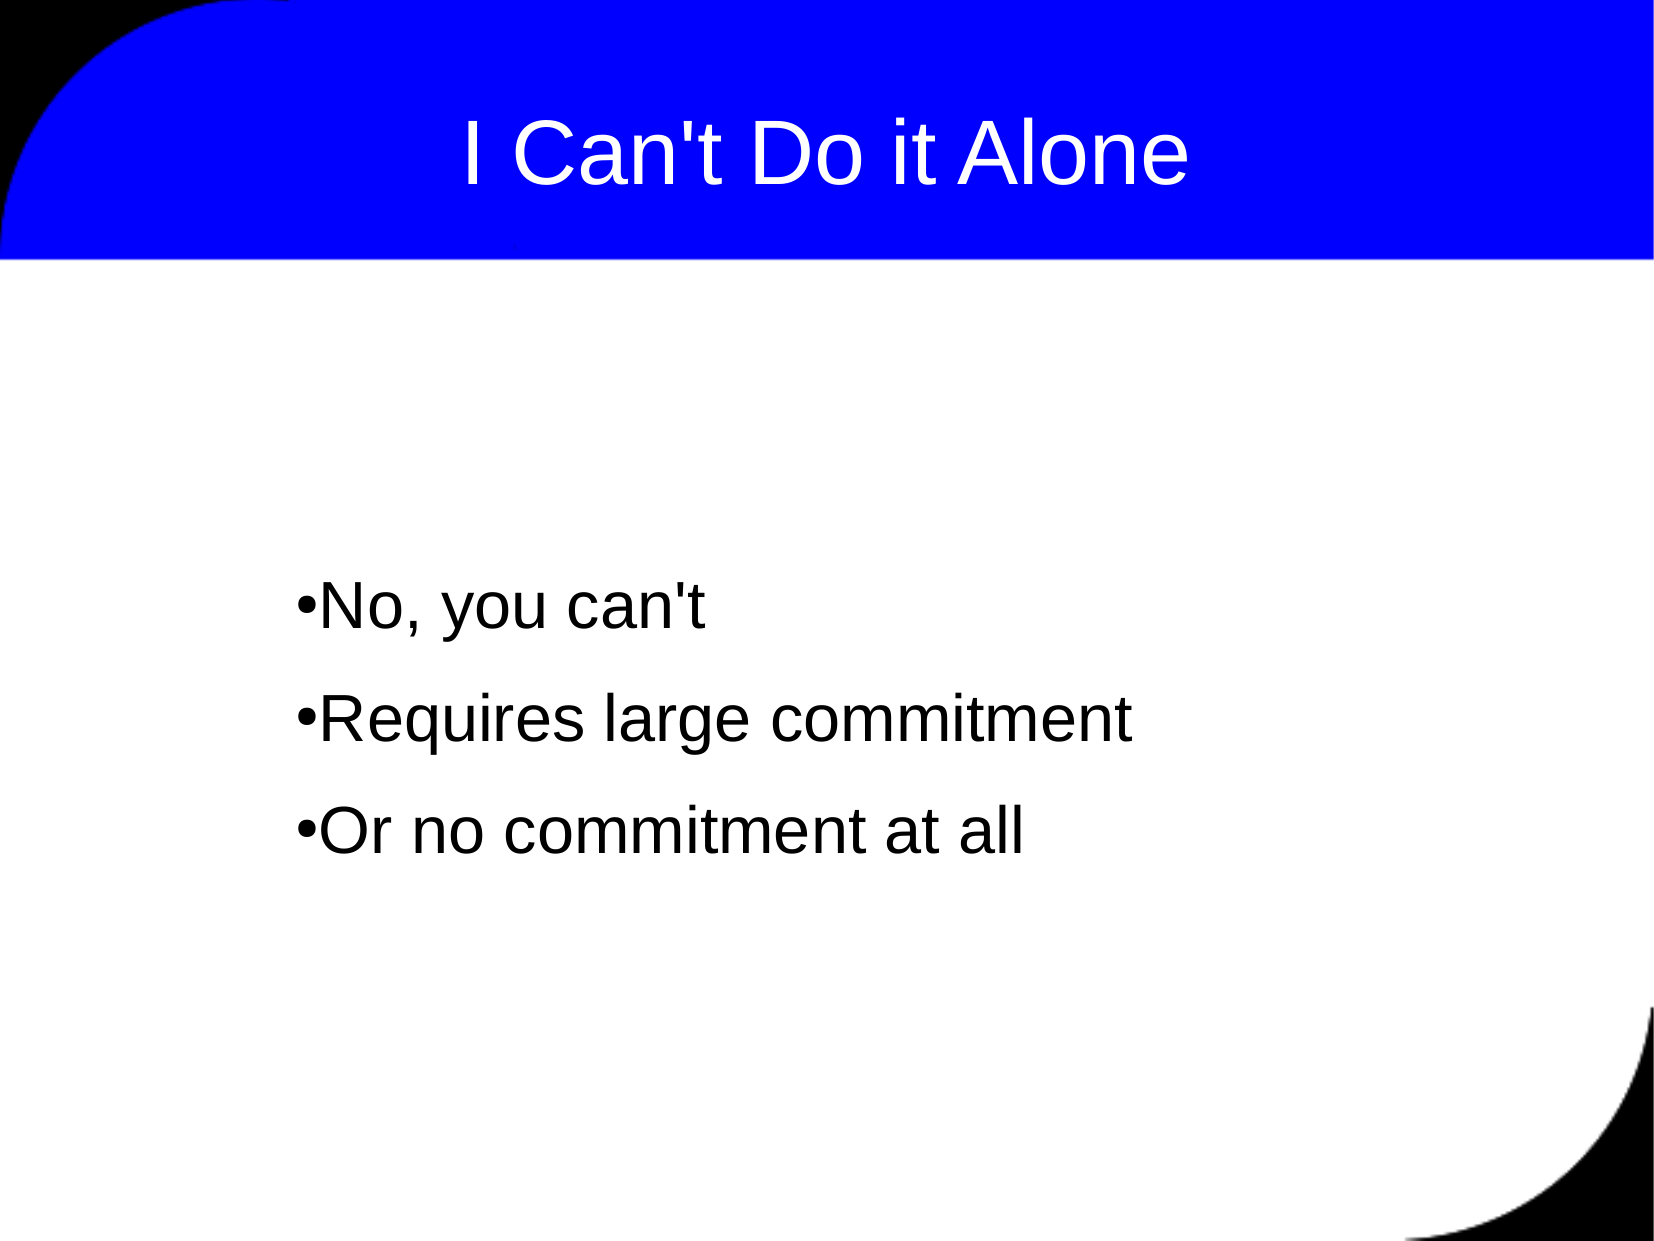

# I Can't Do it Alone
No, you can't
Requires large commitment
Or no commitment at all